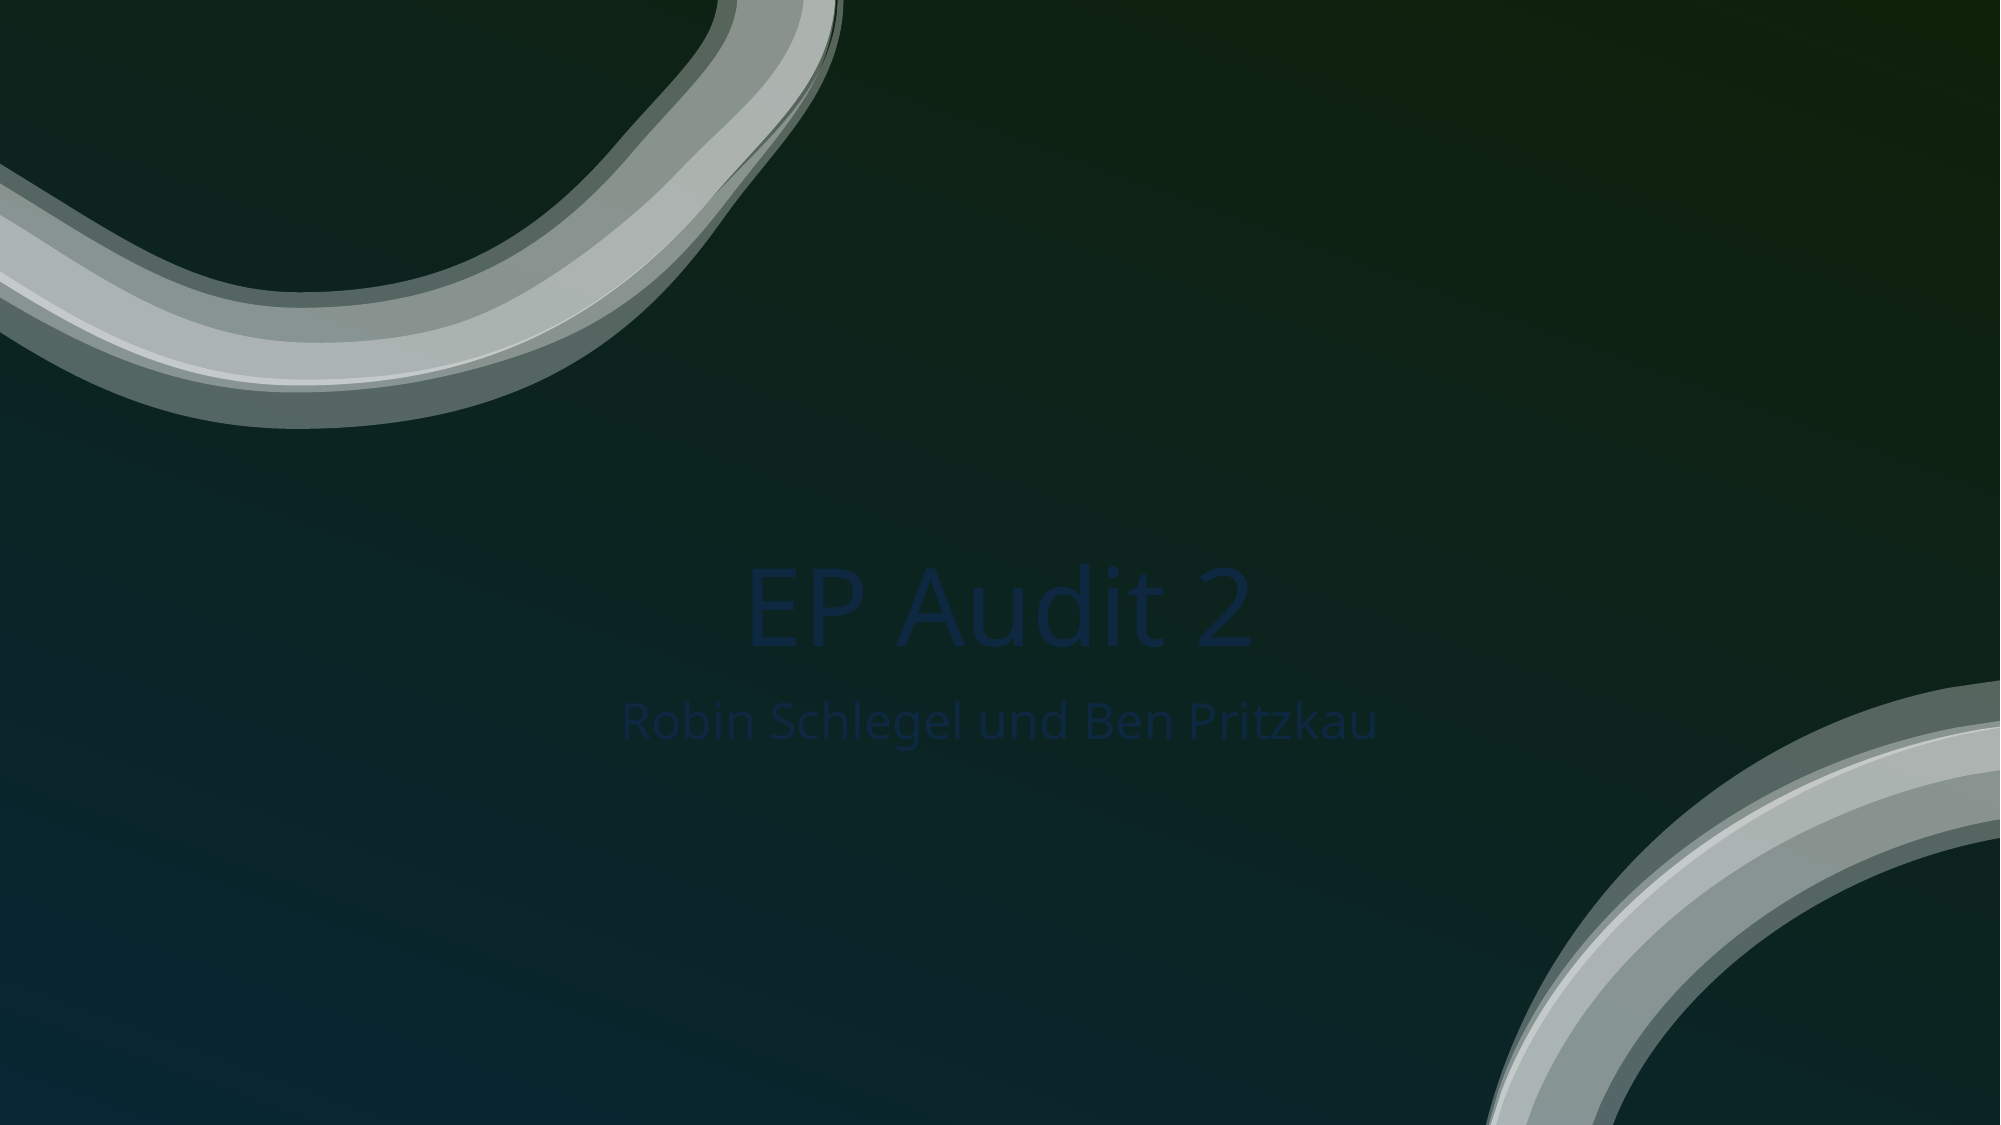

# EP Audit 2
Robin Schlegel und Ben Pritzkau